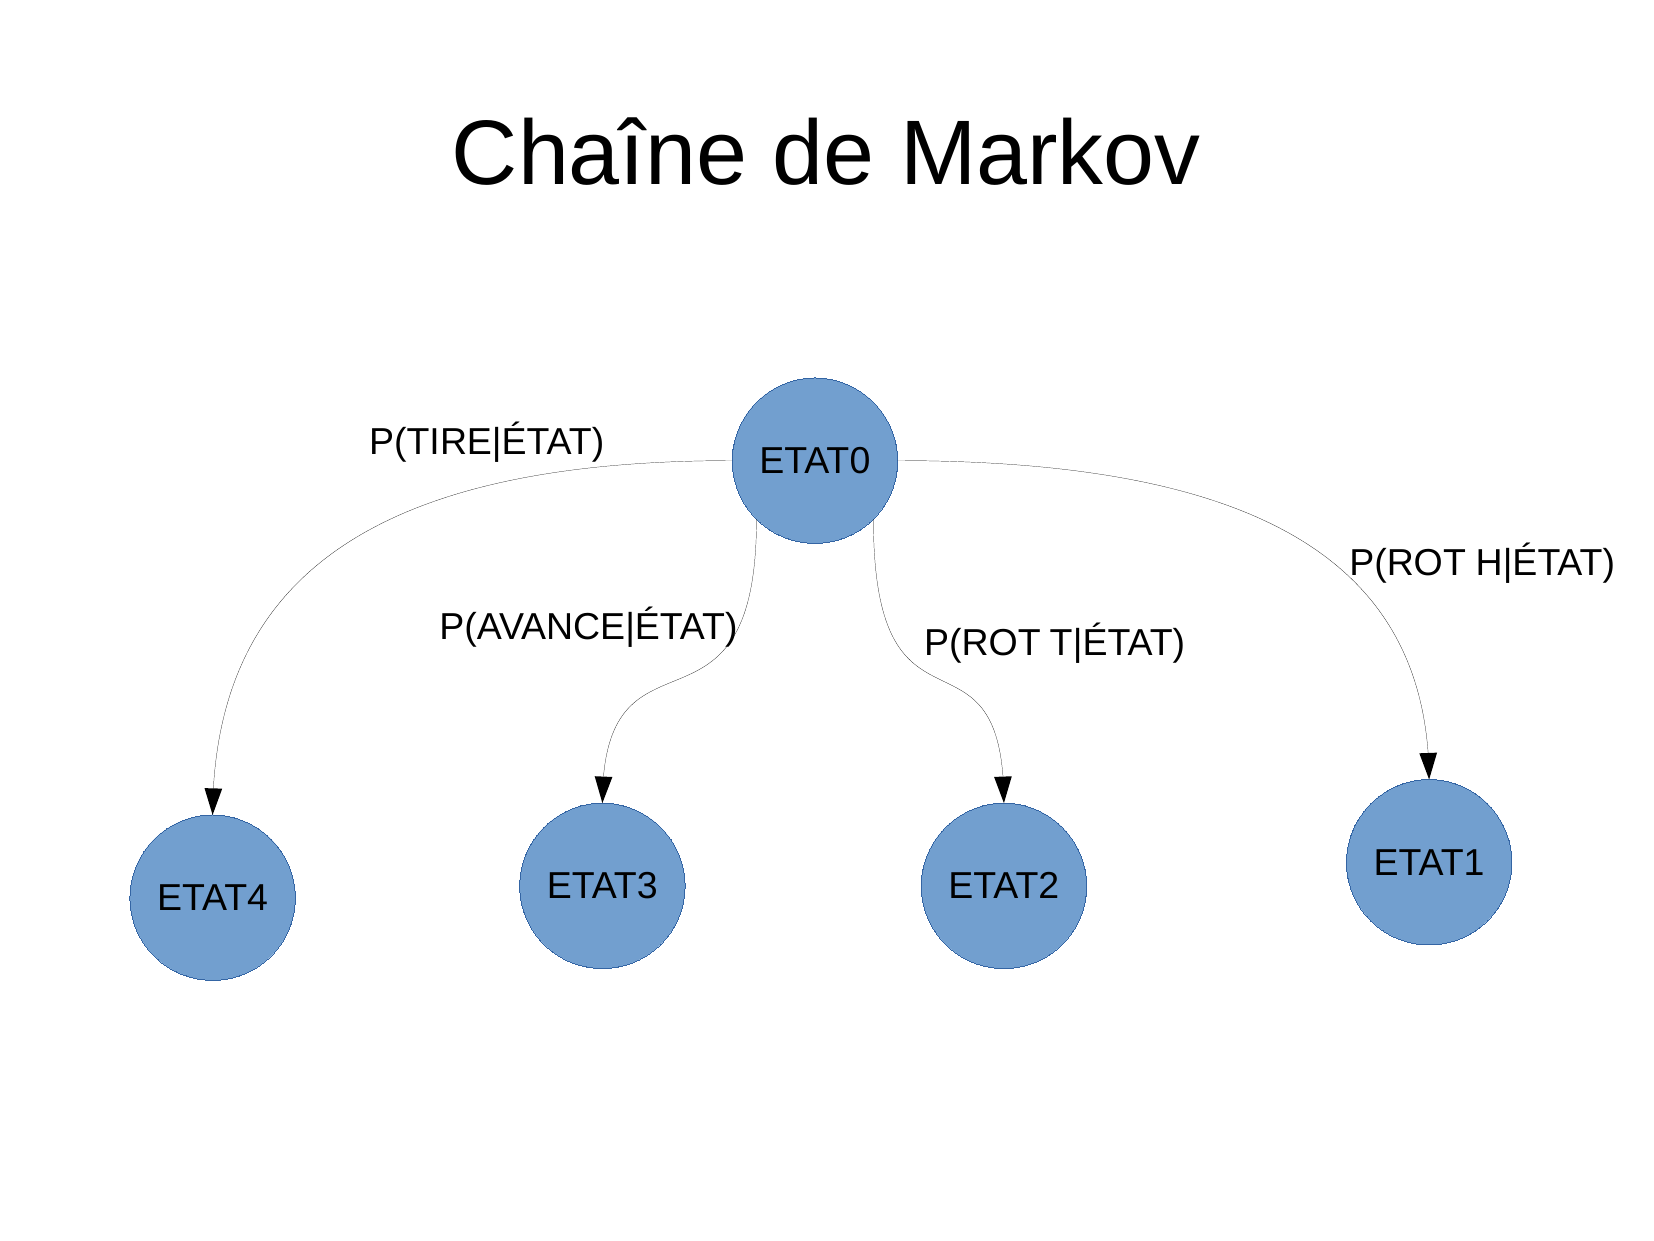

# Chaîne de Markov
ETAT0
P(TIRE|ÉTAT)
P(ROT H|ÉTAT)
P(AVANCE|ÉTAT)
P(ROT T|ÉTAT)
ETAT1
ETAT3
ETAT2
ETAT4